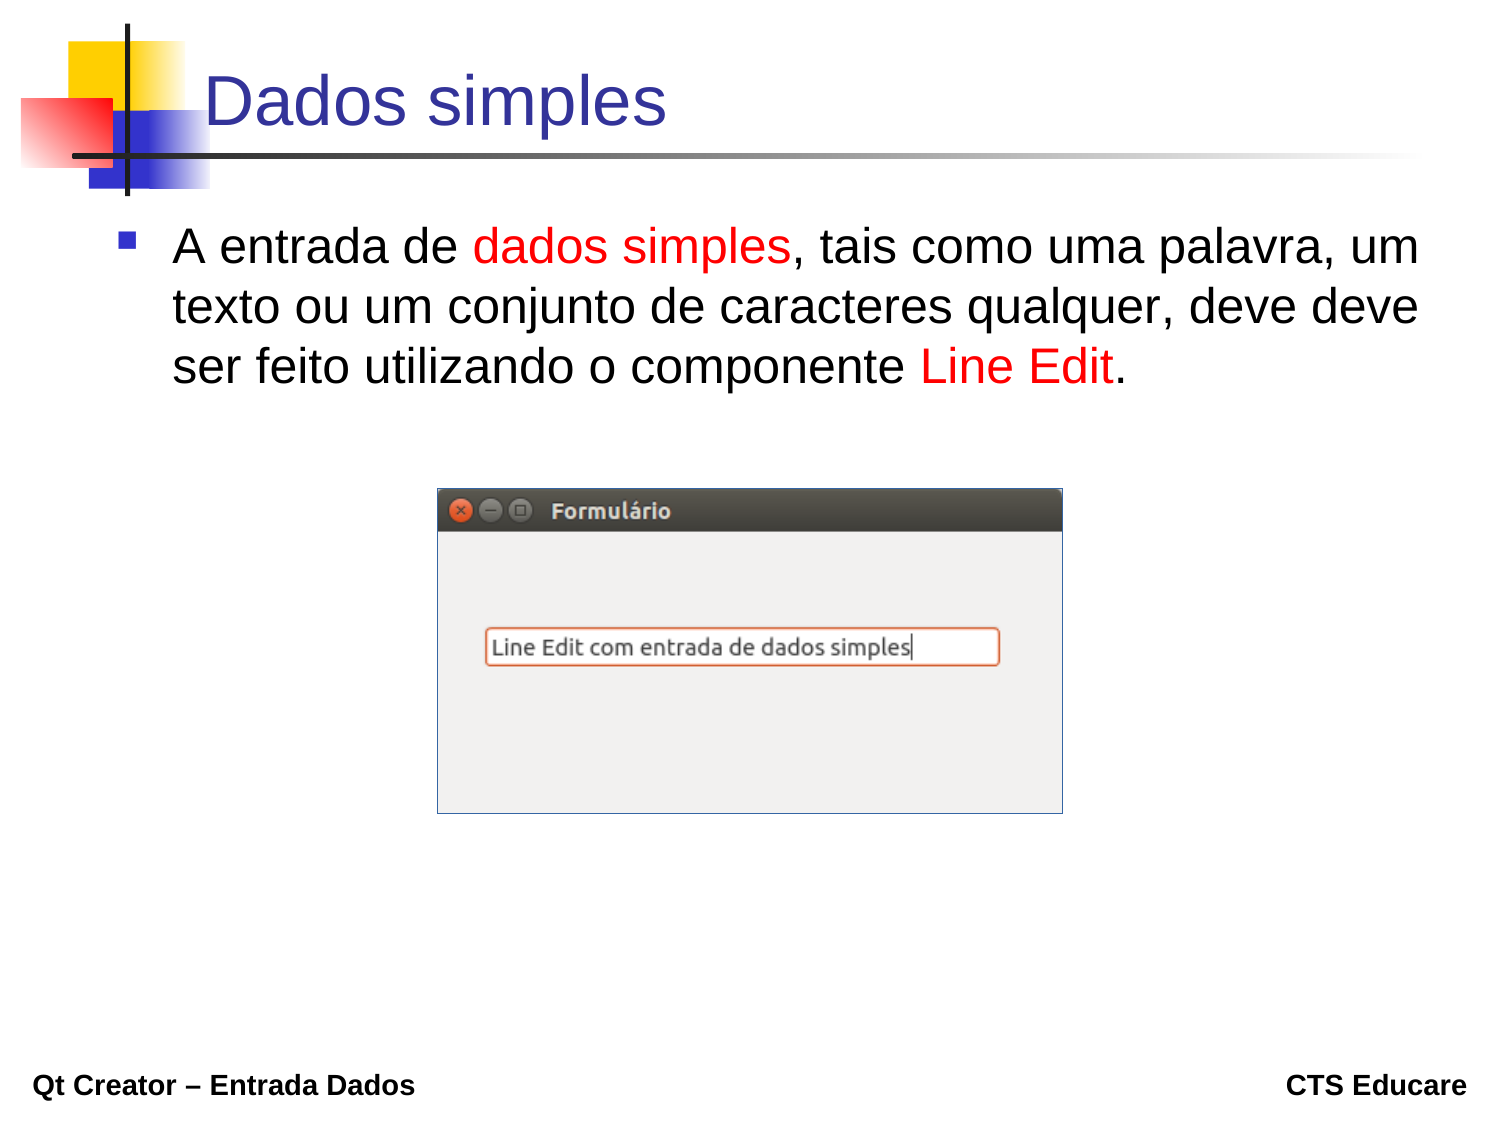

# Dados simples
A entrada de dados simples, tais como uma palavra, um texto ou um conjunto de caracteres qualquer, deve deve ser feito utilizando o componente Line Edit.